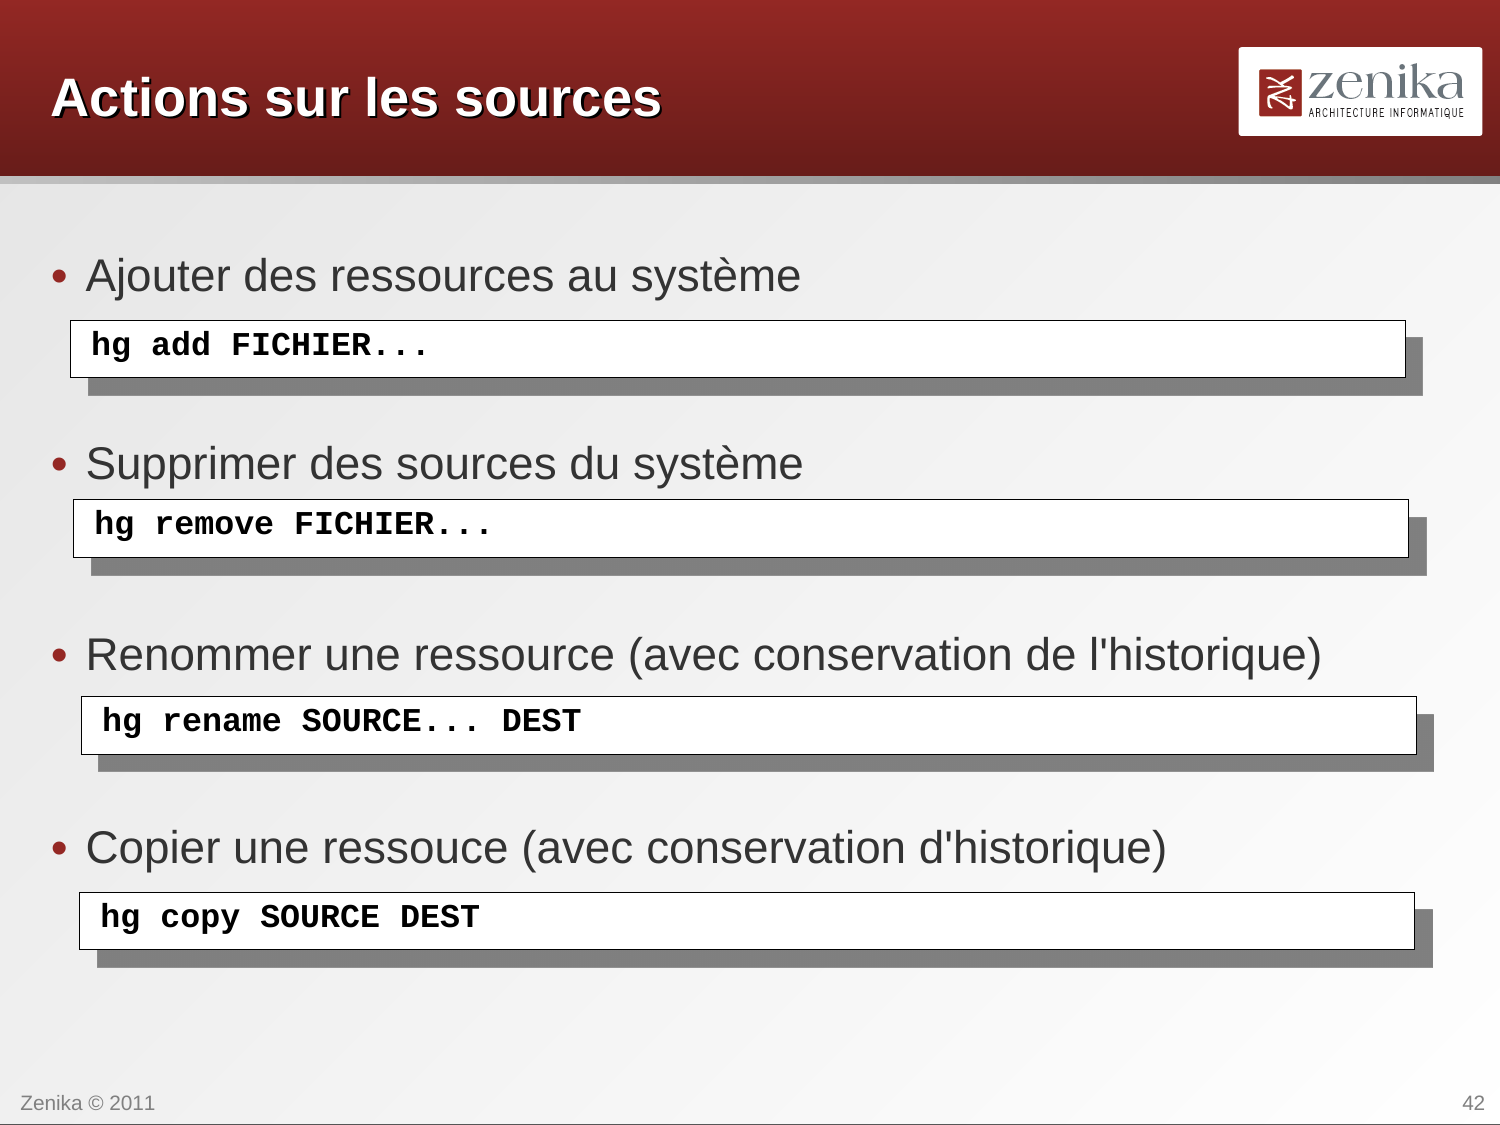

# Actions sur les sources
Ajouter des ressources au système
Supprimer des sources du système
Renommer une ressource (avec conservation de l'historique)
Copier une ressouce (avec conservation d'historique)
hg add FICHIER...
hg remove FICHIER...
hg rename SOURCE... DEST
hg copy SOURCE DEST